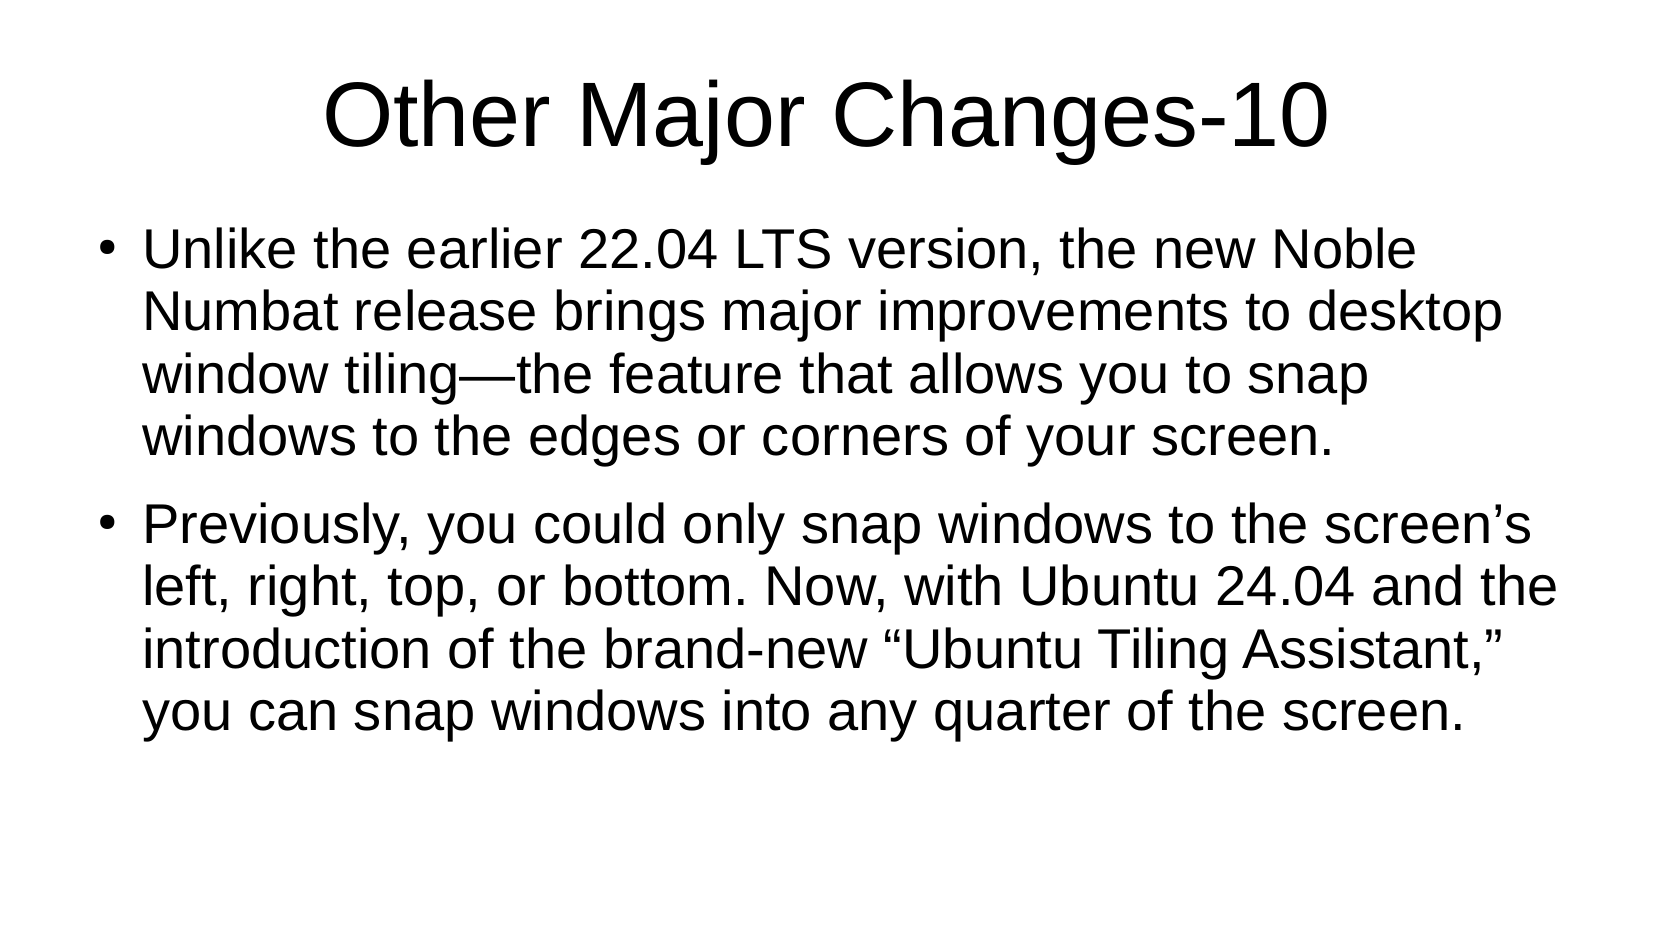

# Other Major Changes-10
Unlike the earlier 22.04 LTS version, the new Noble Numbat release brings major improvements to desktop window tiling—the feature that allows you to snap windows to the edges or corners of your screen.
Previously, you could only snap windows to the screen’s left, right, top, or bottom. Now, with Ubuntu 24.04 and the introduction of the brand-new “Ubuntu Tiling Assistant,” you can snap windows into any quarter of the screen.